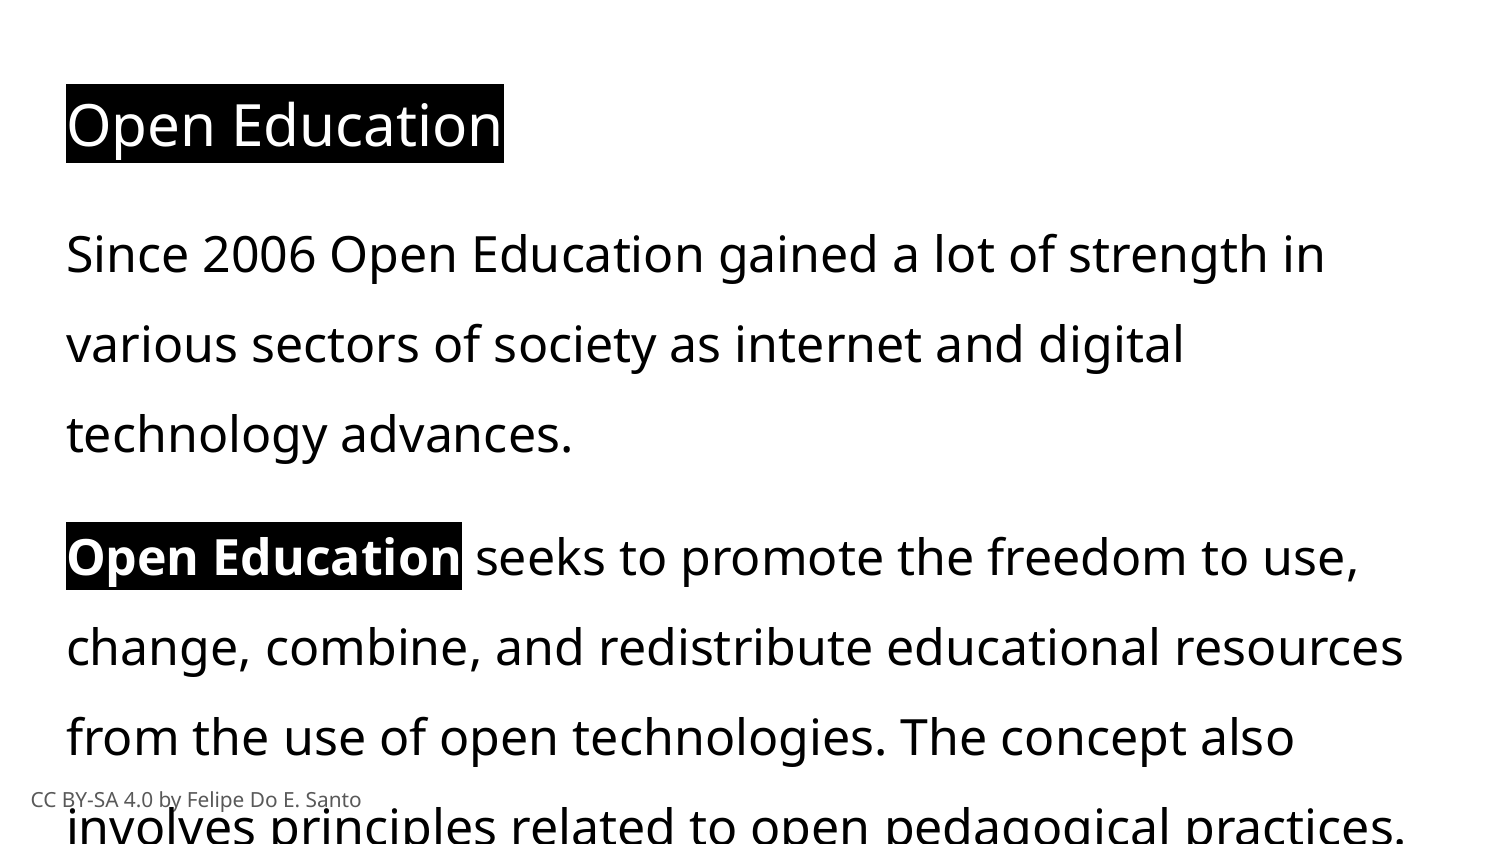

# Open Education
Since 2006 Open Education gained a lot of strength in various sectors of society as internet and digital technology advances.
Open Education seeks to promote the freedom to use, change, combine, and redistribute educational resources from the use of open technologies. The concept also involves principles related to open pedagogical practices.
CC BY-SA 4.0 by Felipe Do E. Santo